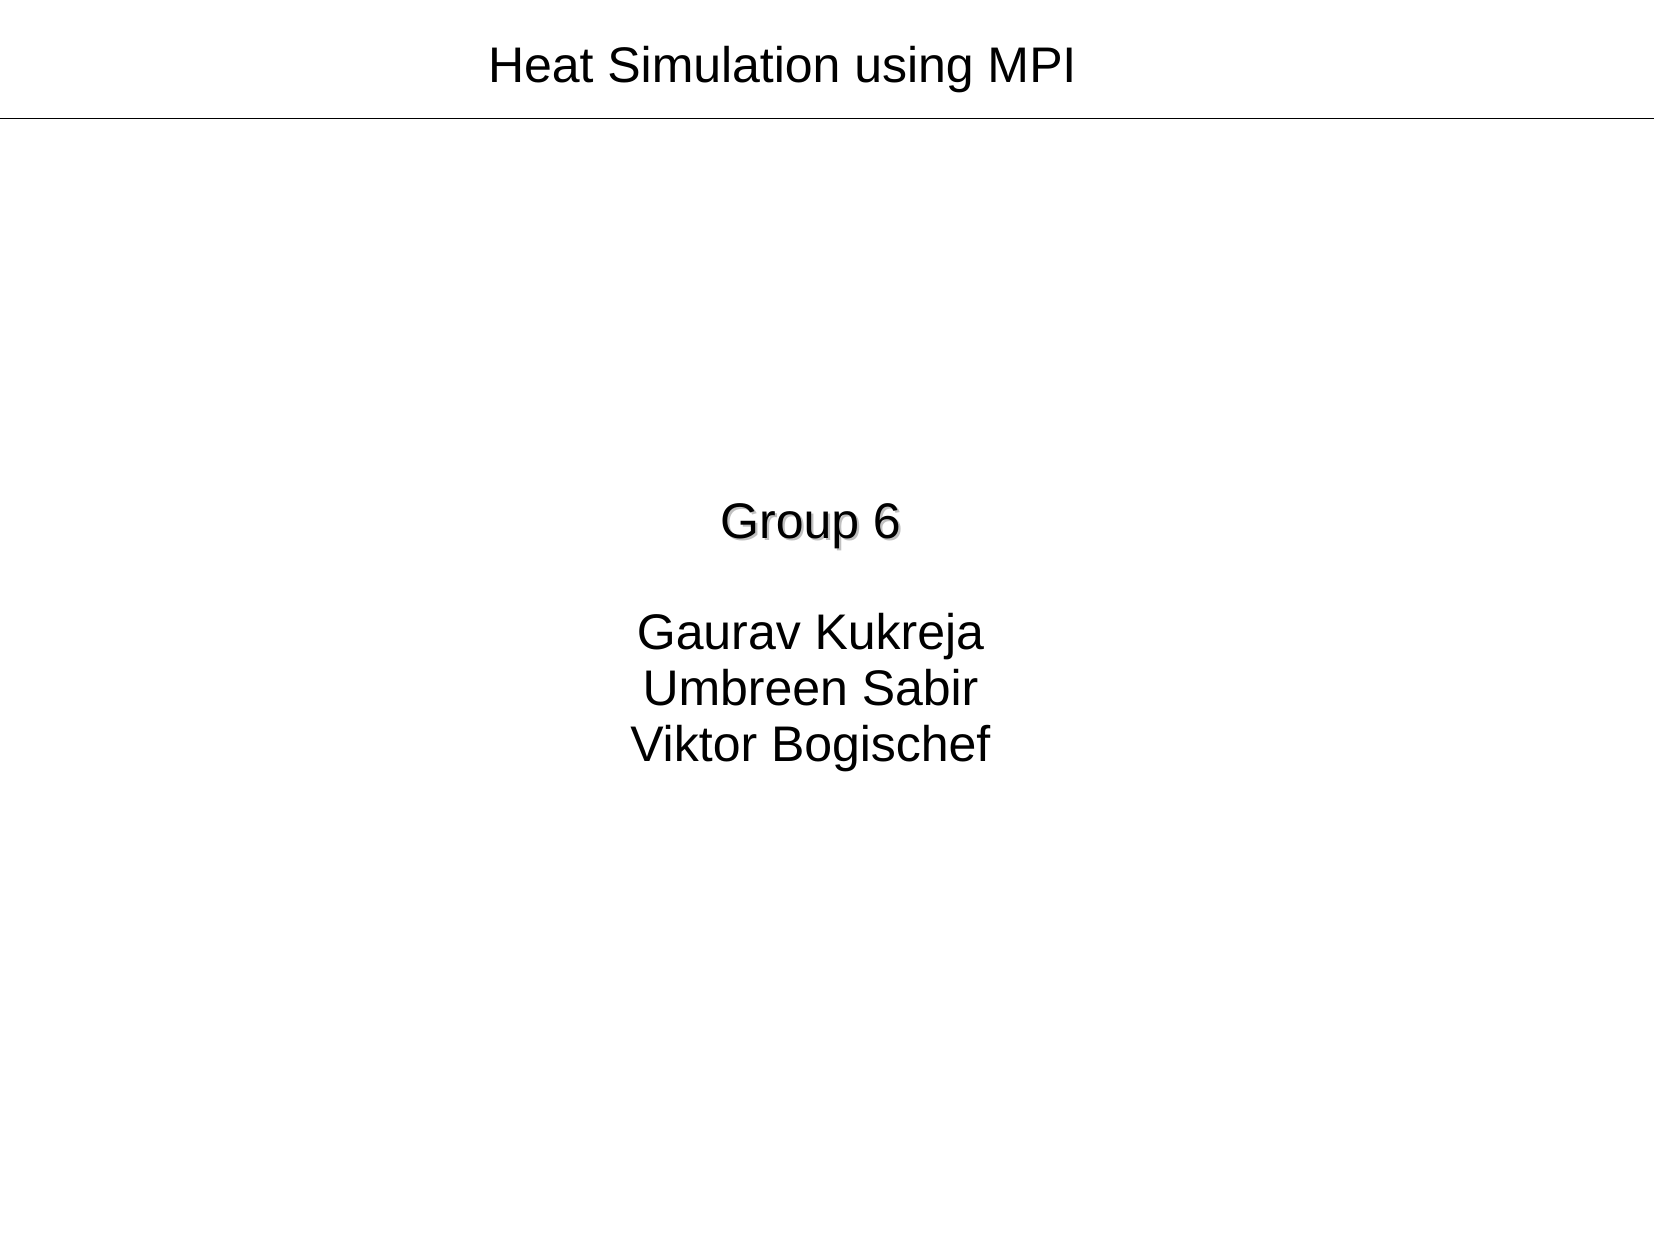

Heat Simulation using MPI
Group 6
Gaurav Kukreja
Umbreen Sabir
Viktor Bogischef